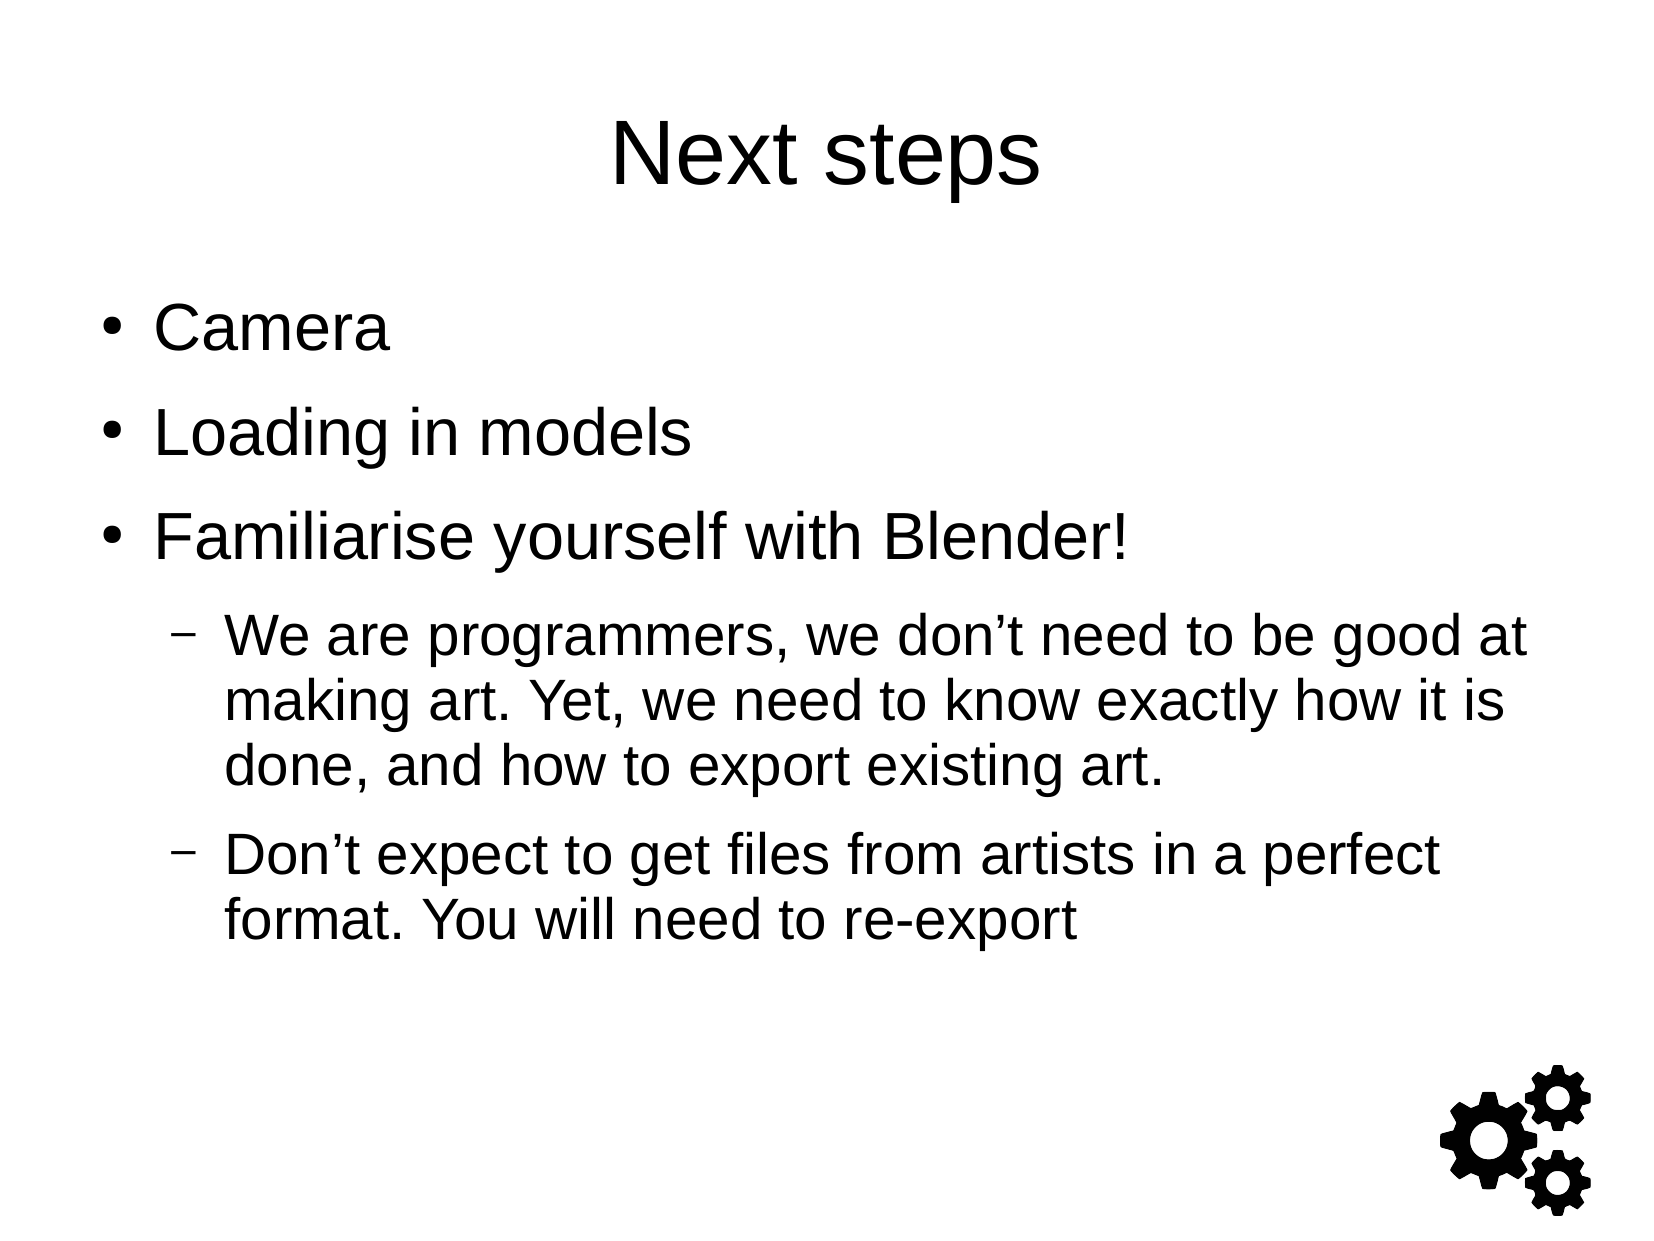

# Next steps
Camera
Loading in models
Familiarise yourself with Blender!
We are programmers, we don’t need to be good at making art. Yet, we need to know exactly how it is done, and how to export existing art.
Don’t expect to get files from artists in a perfect format. You will need to re-export